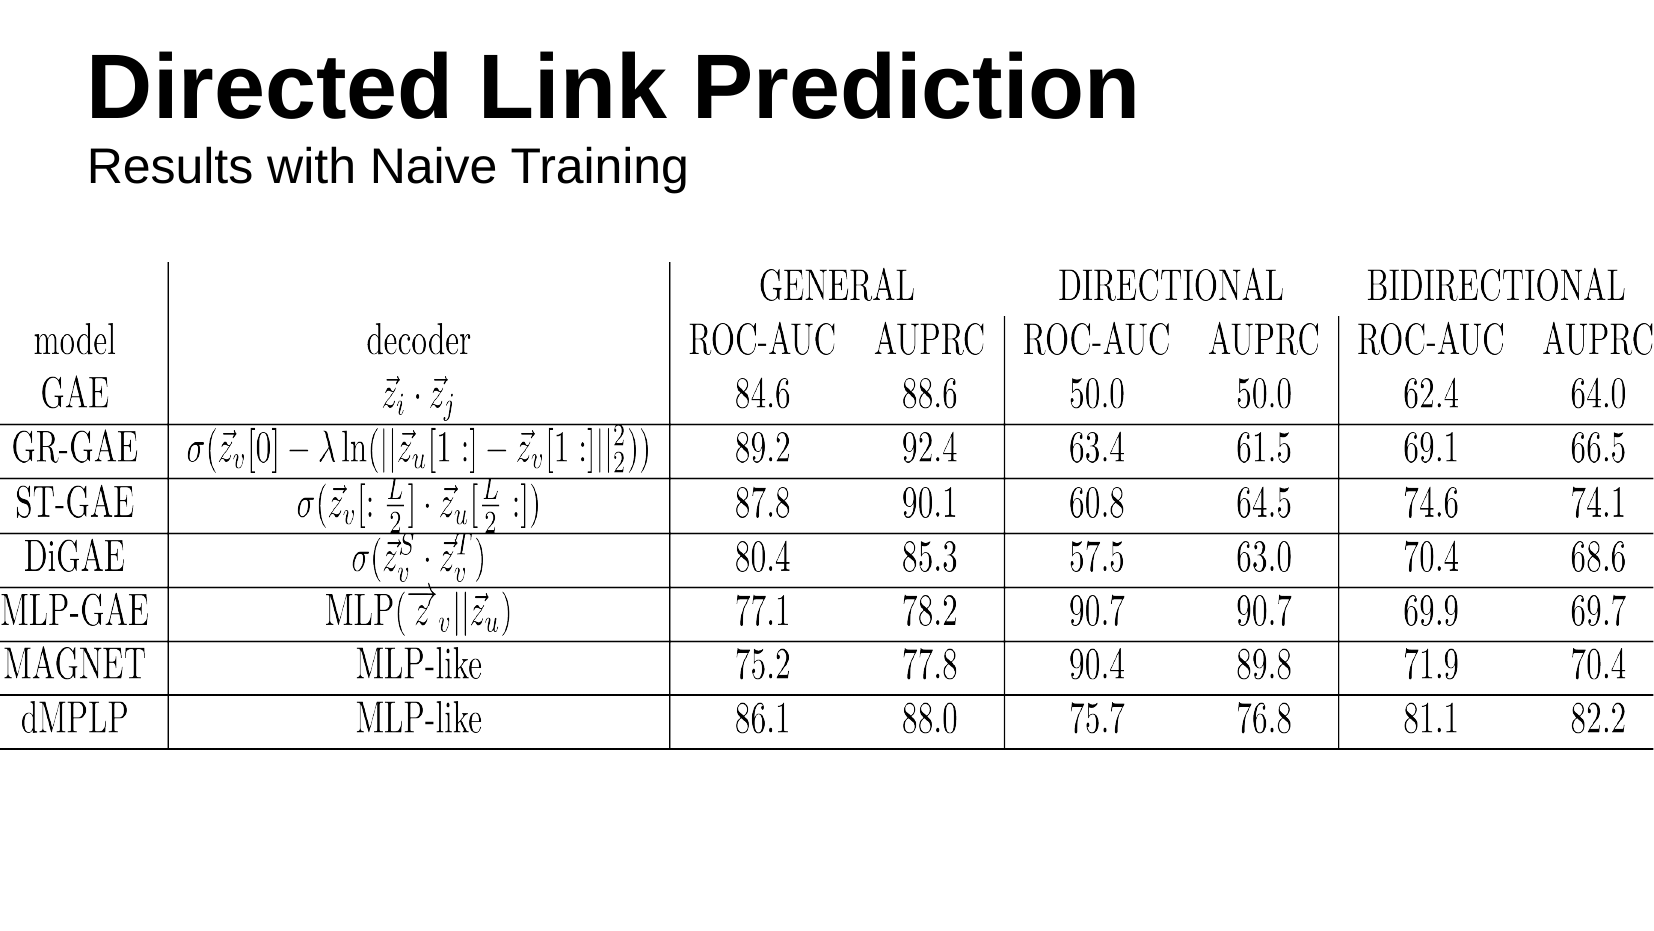

# Directed Link Prediction Results with Naive Training